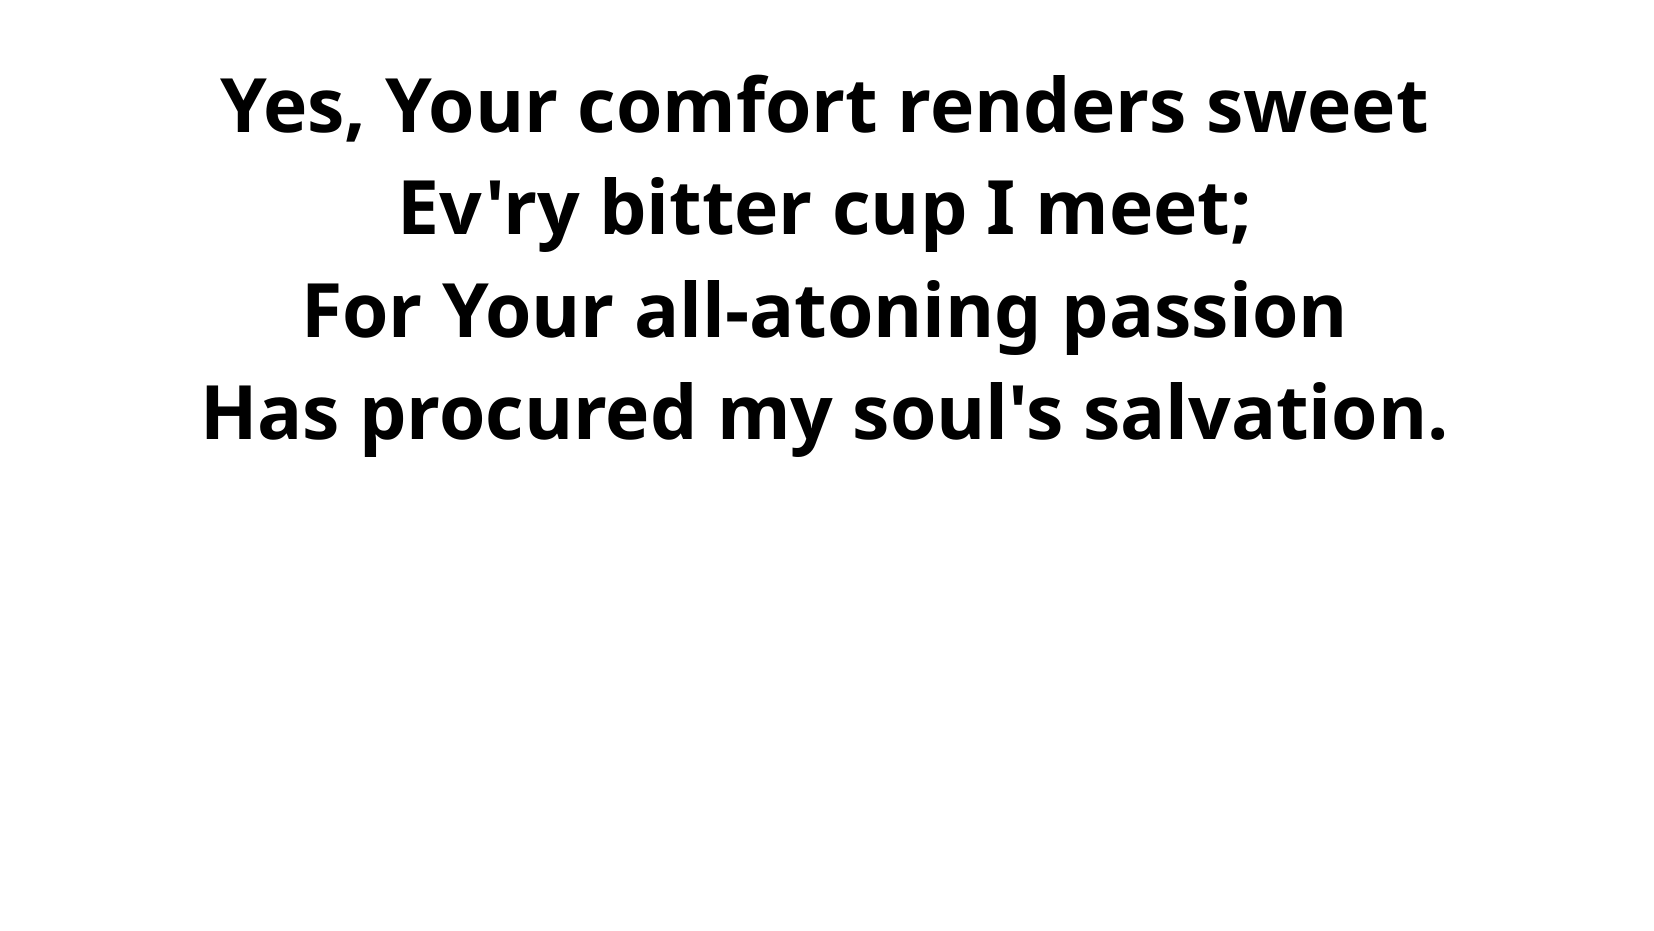

Yes, Your comfort renders sweet
Ev'ry bitter cup I meet;
For Your all-atoning passion
Has procured my soul's salvation.